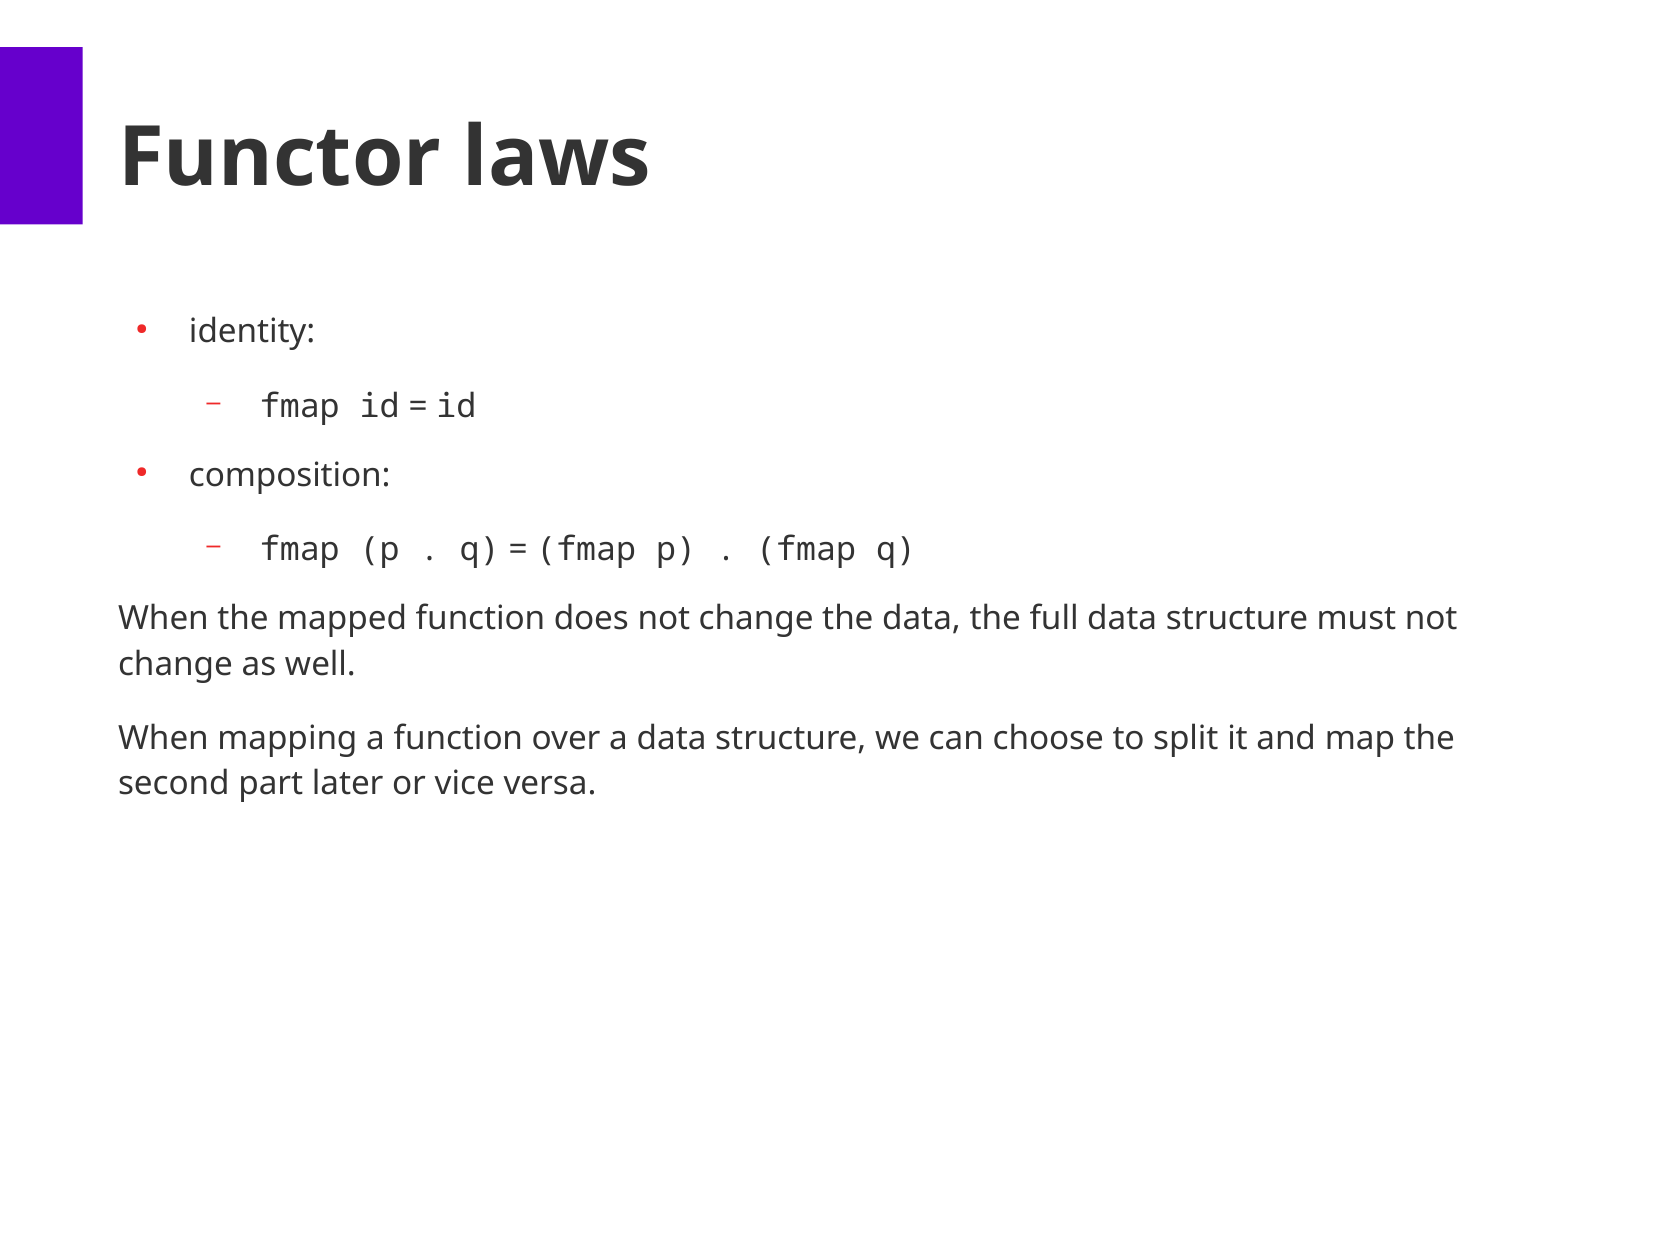

# Functor laws
identity:
fmap id = id
composition:
fmap (p . q) = (fmap p) . (fmap q)
When the mapped function does not change the data, the full data structure must not change as well.
When mapping a function over a data structure, we can choose to split it and map the second part later or vice versa.